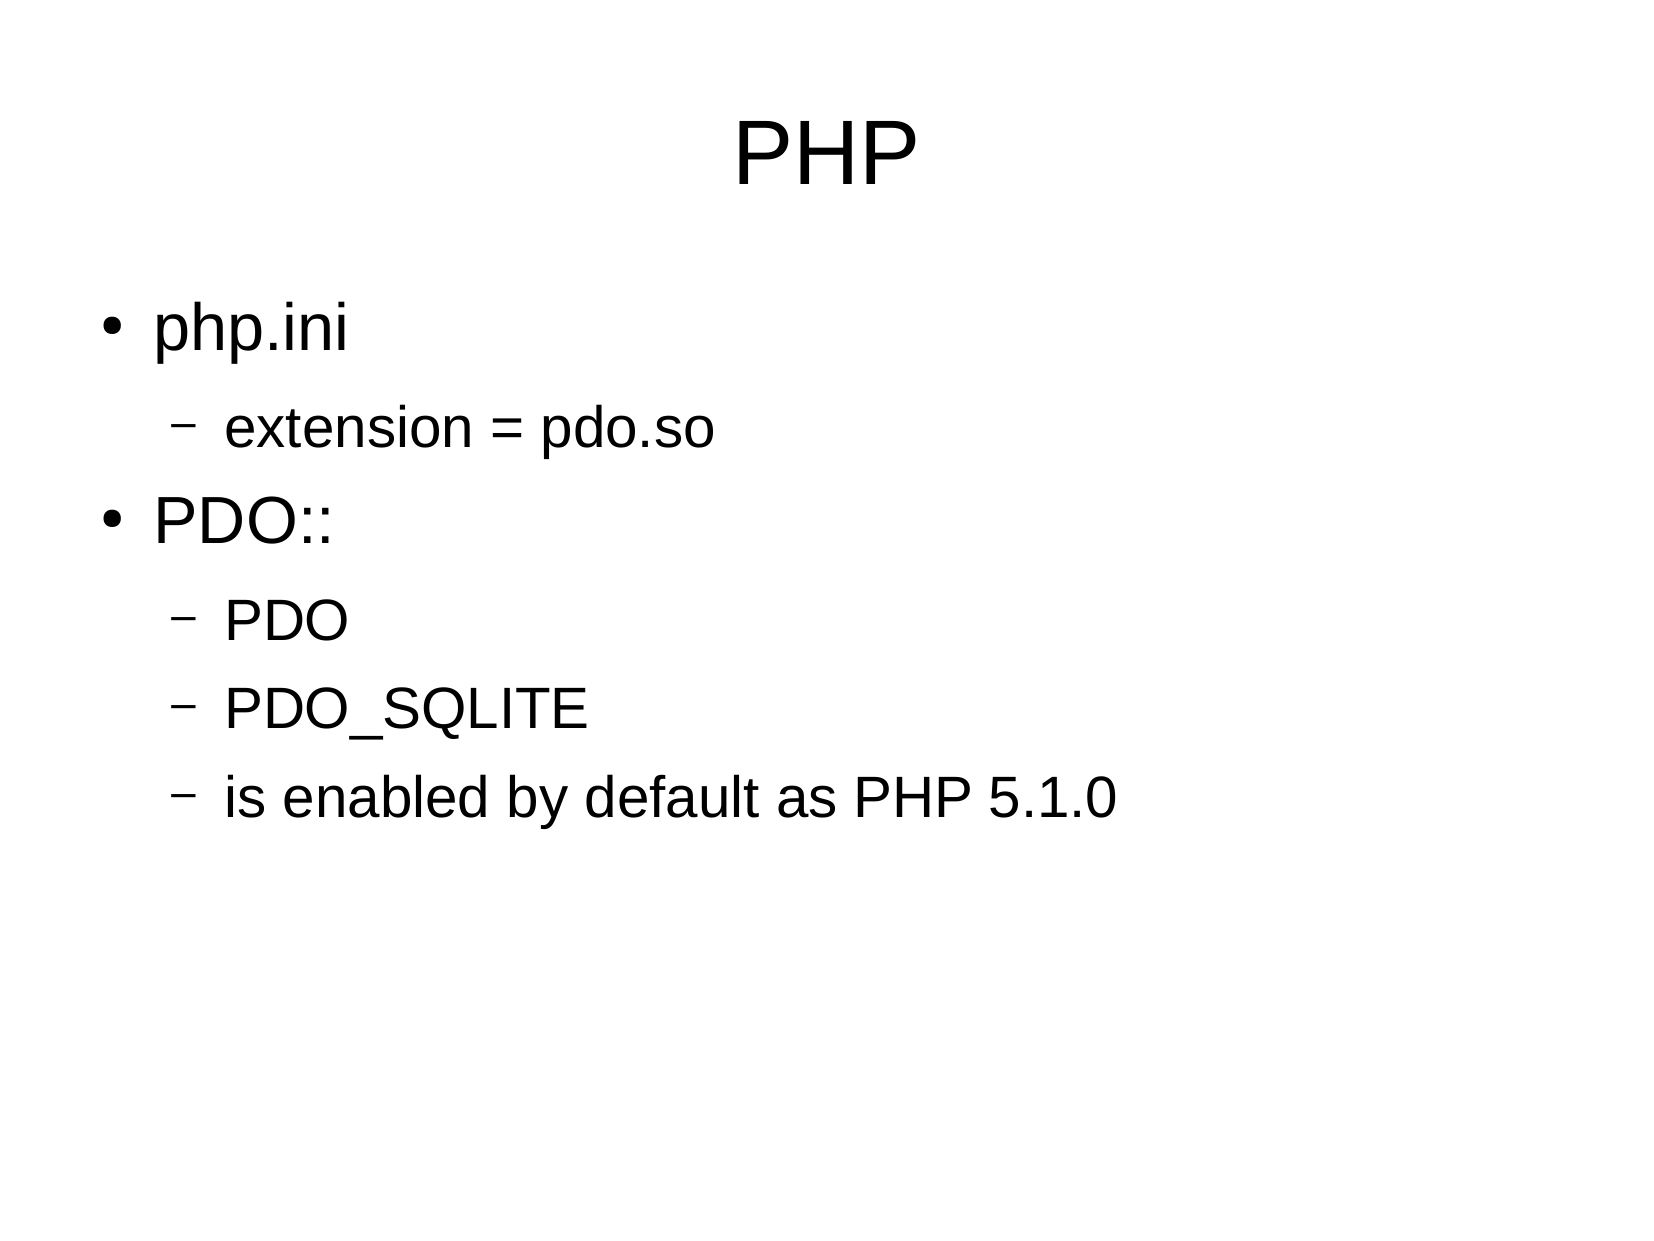

# PHP
php.ini
extension = pdo.so
PDO::
PDO
PDO_SQLITE
is enabled by default as PHP 5.1.0